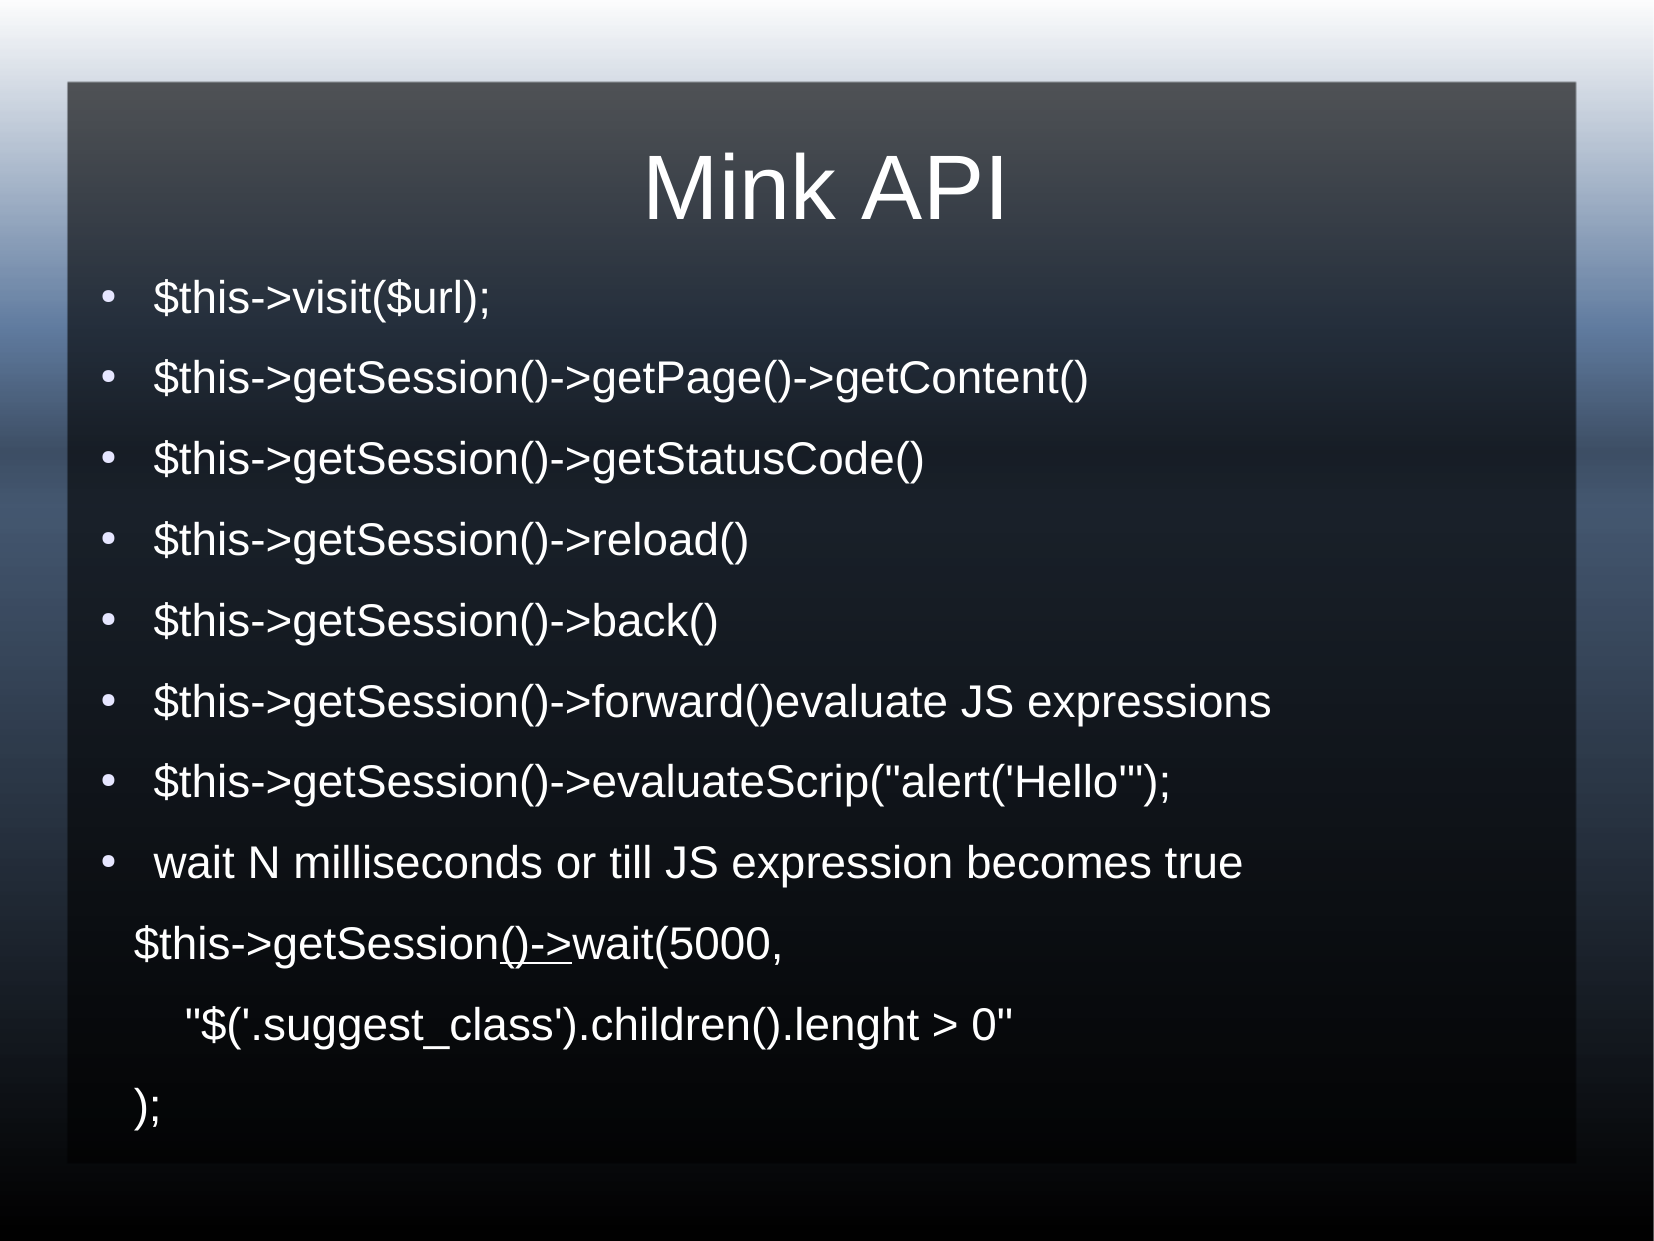

# Mink API
$this->visit($url);
$this->getSession()->getPage()->getContent()
$this->getSession()->getStatusCode()
$this->getSession()->reload()
$this->getSession()->back()
$this->getSession()->forward()evaluate JS expressions
$this->getSession()->evaluateScrip("alert('Hello'");
wait N milliseconds or till JS expression becomes true
 $this->getSession()->wait(5000,
 "$('.suggest_class').children().lenght > 0"
 );